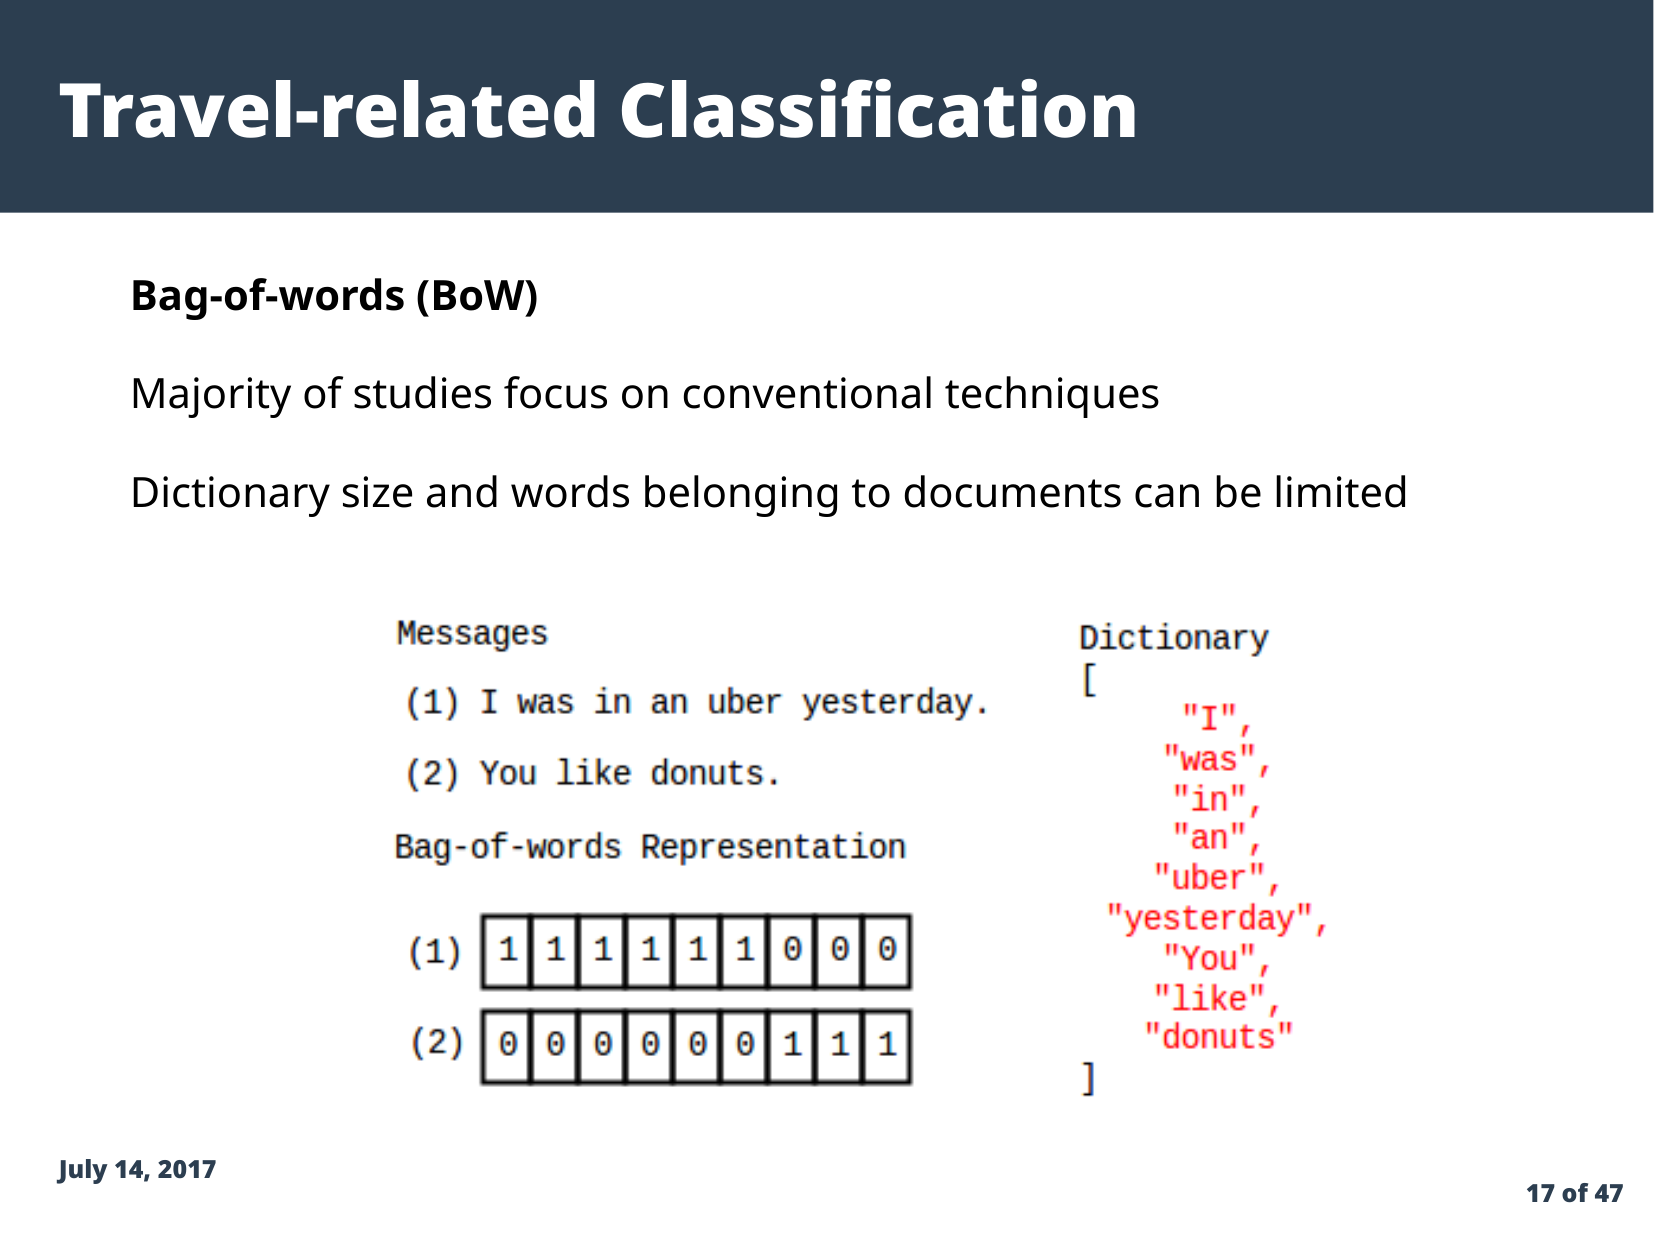

# Travel-related Classification
Bag-of-words (BoW)
Majority of studies focus on conventional techniques
Dictionary size and words belonging to documents can be limited
July 14, 2017
17